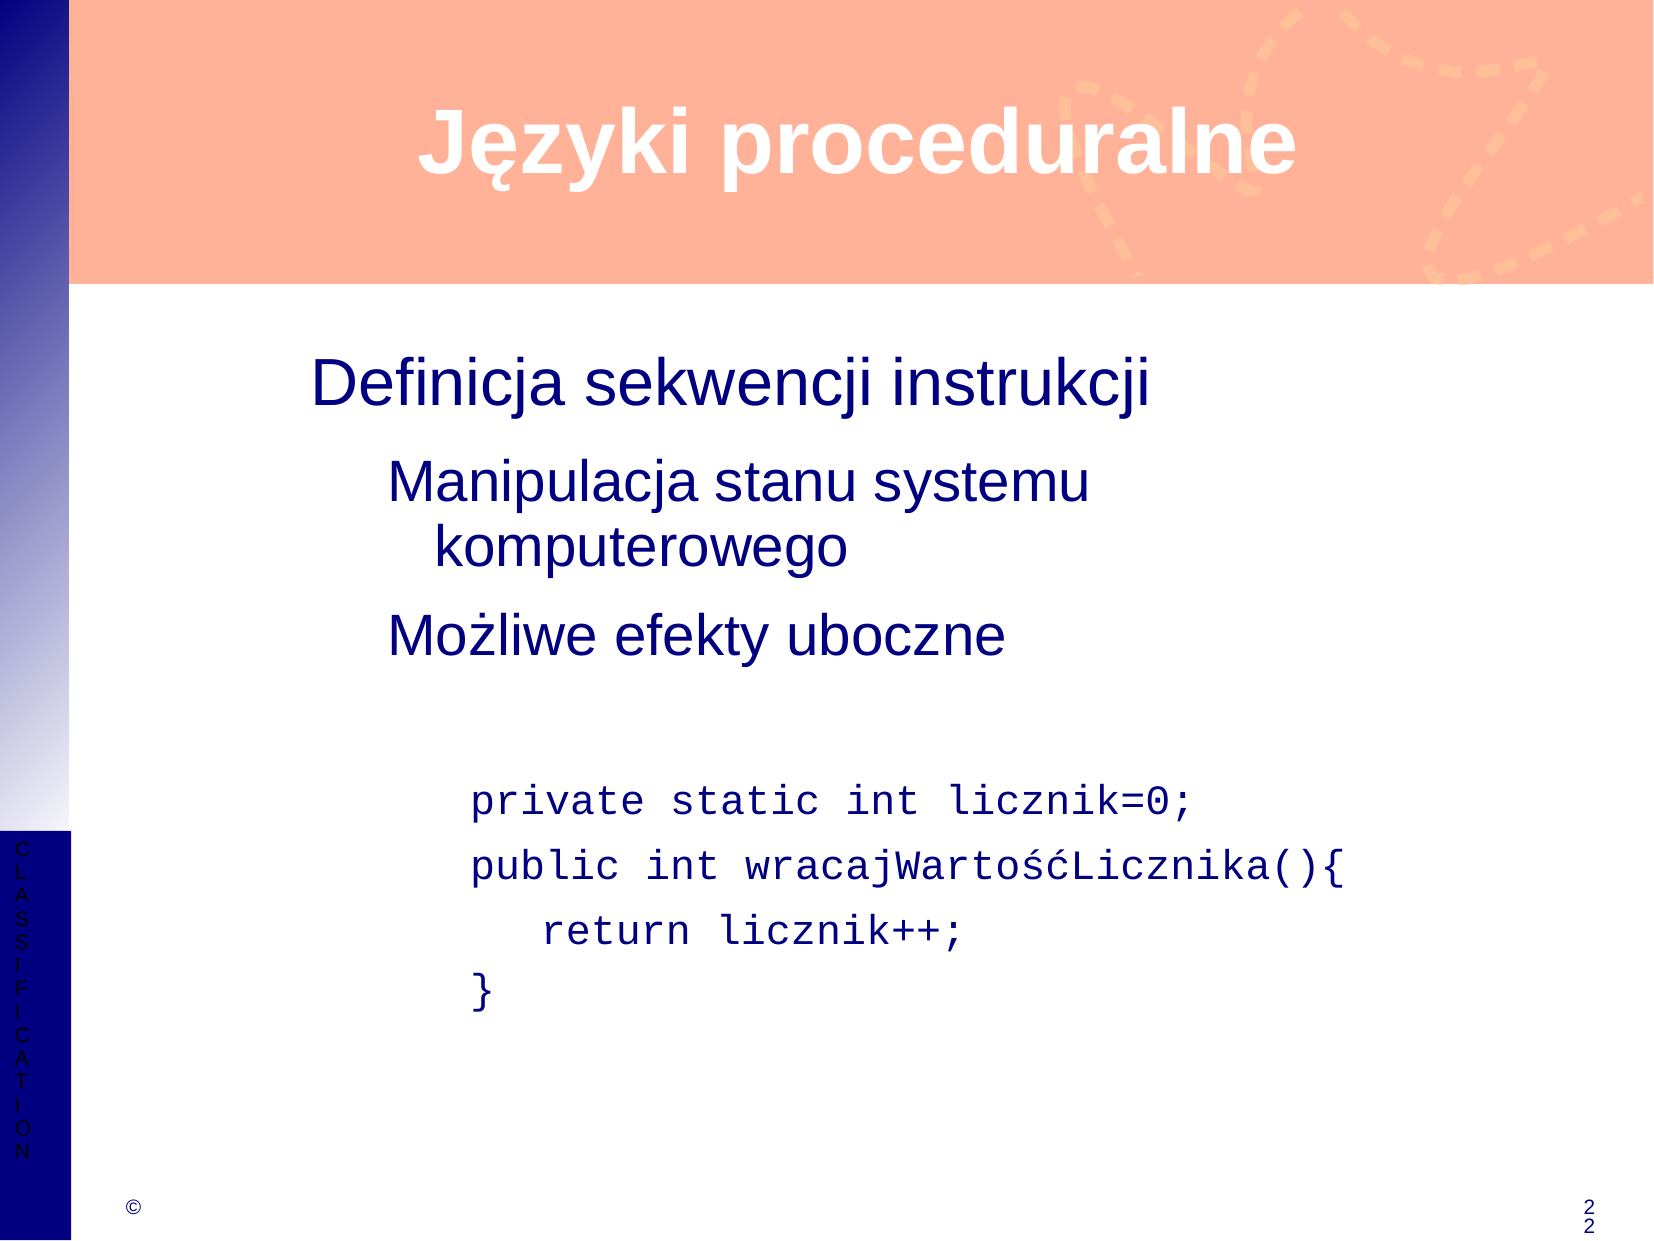

# Języki proceduralne
Definicja sekwencji instrukcji
Manipulacja stanu systemu komputerowego
Możliwe efekty uboczne
private static int licznik=0;
public int wracajWartośćLicznika(){
return licznik++;
}
C
L
A
S
S
I
F
I
C
A
T
I
O
N